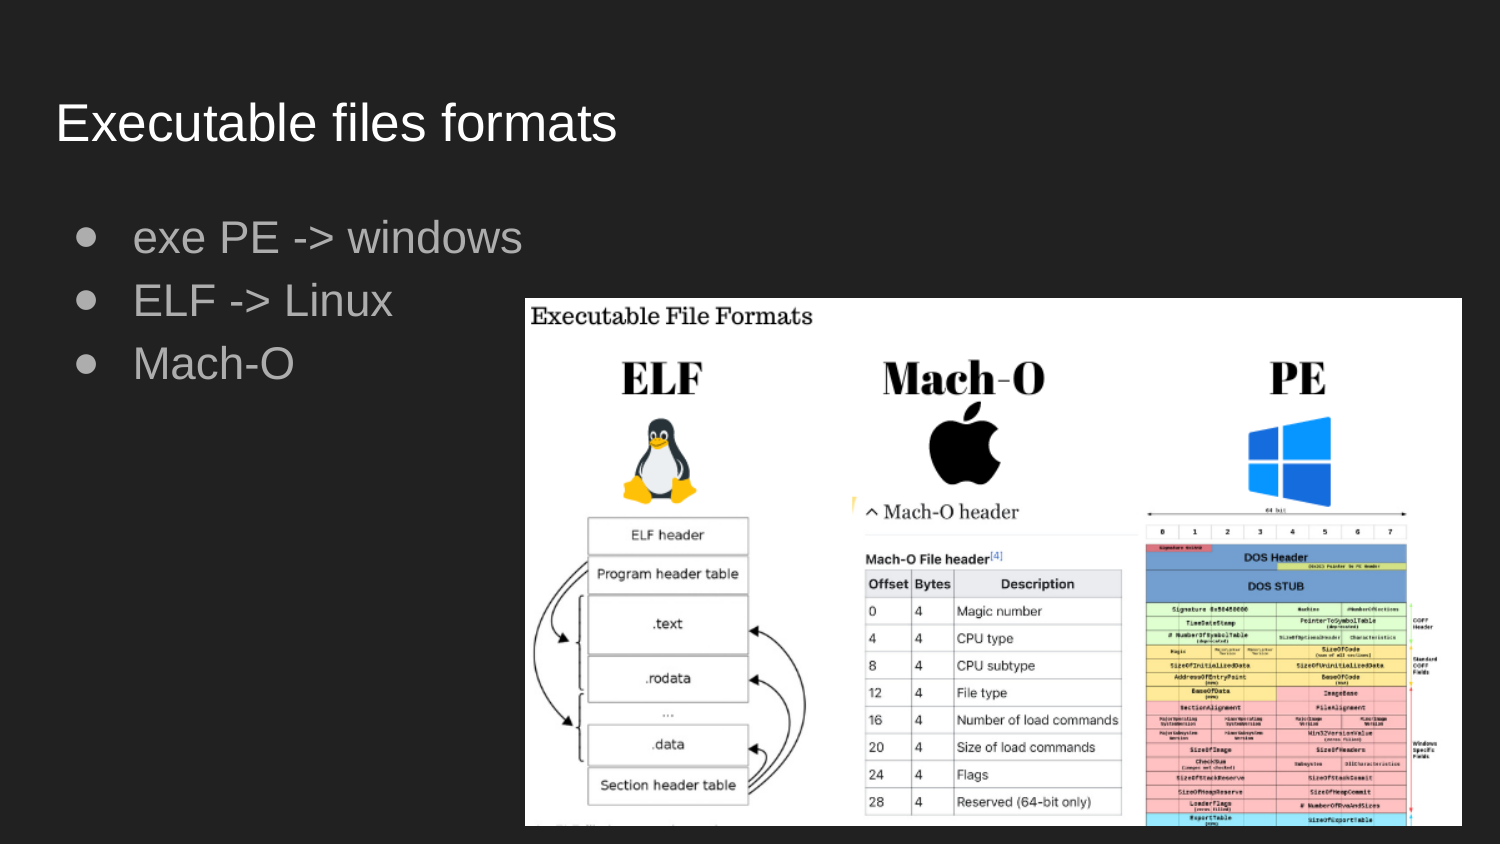

# Executable files formats
exe PE -> windows
ELF -> Linux
Mach-O